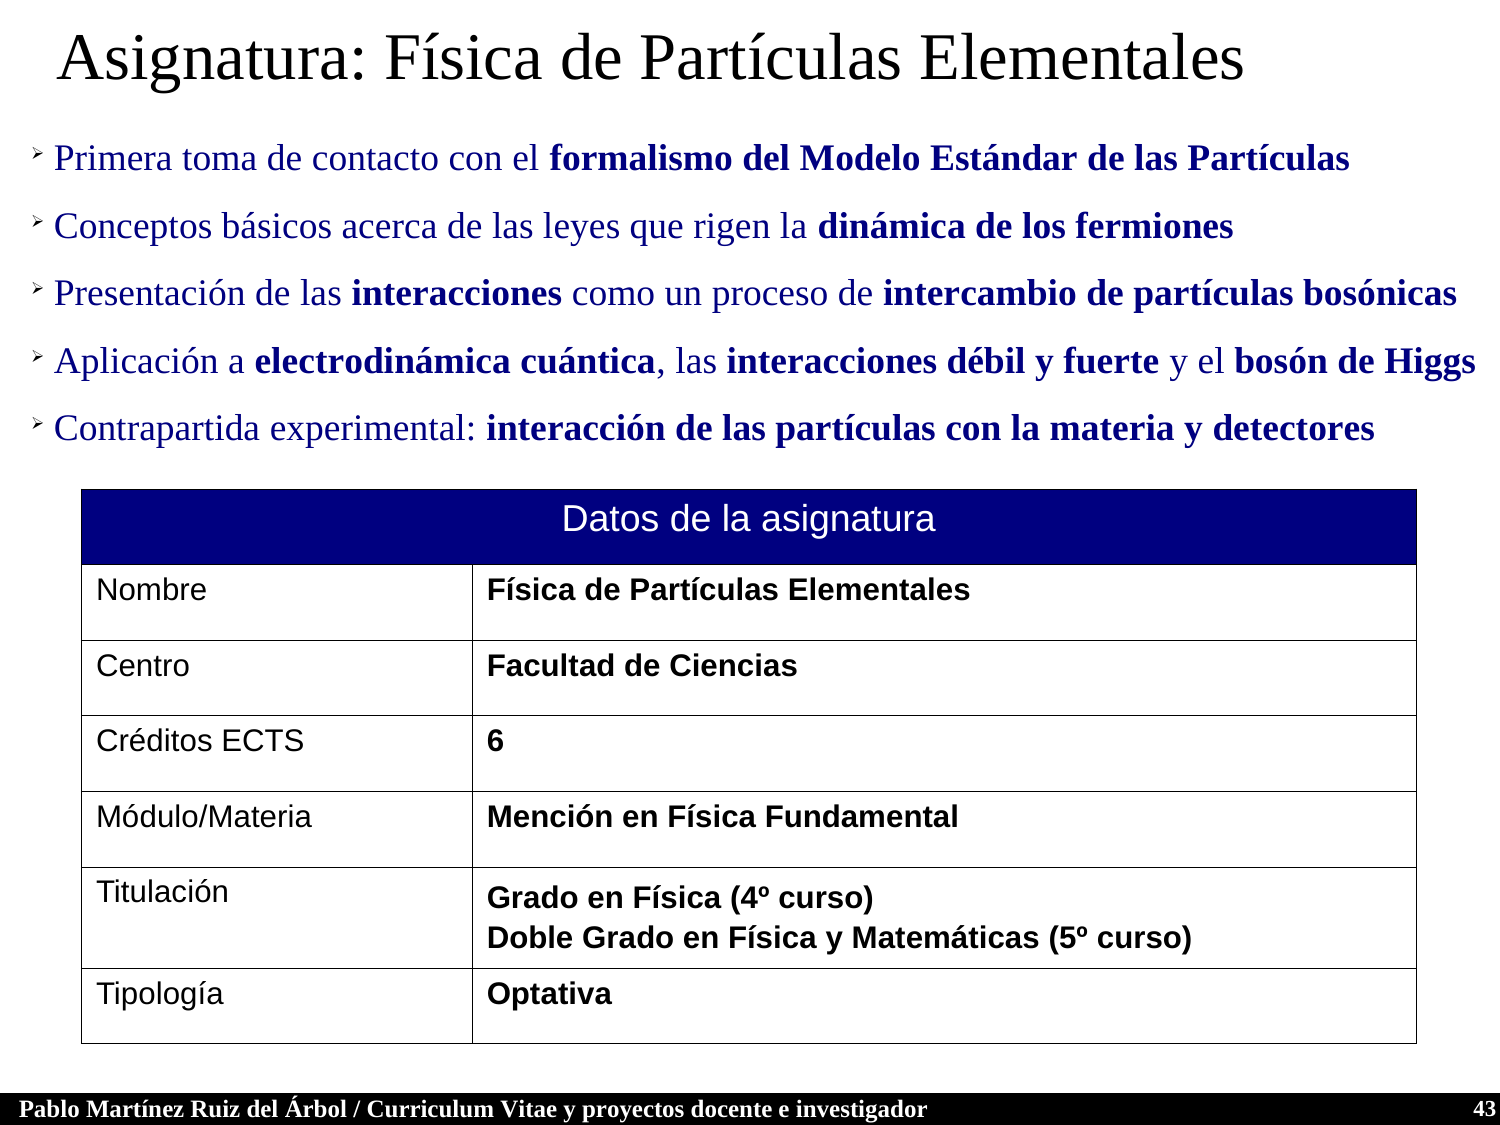

Asignatura: Física de Partículas Elementales
 Primera toma de contacto con el formalismo del Modelo Estándar de las Partículas
 Conceptos básicos acerca de las leyes que rigen la dinámica de los fermiones
 Presentación de las interacciones como un proceso de intercambio de partículas bosónicas
 Aplicación a electrodinámica cuántica, las interacciones débil y fuerte y el bosón de Higgs
 Contrapartida experimental: interacción de las partículas con la materia y detectores
| Datos de la asignatura | |
| --- | --- |
| Nombre | Física de Partículas Elementales |
| Centro | Facultad de Ciencias |
| Créditos ECTS | 6 |
| Módulo/Materia | Mención en Física Fundamental |
| Titulación | Grado en Física (4º curso) Doble Grado en Física y Matemáticas (5º curso) |
| Tipología | Optativa |
43